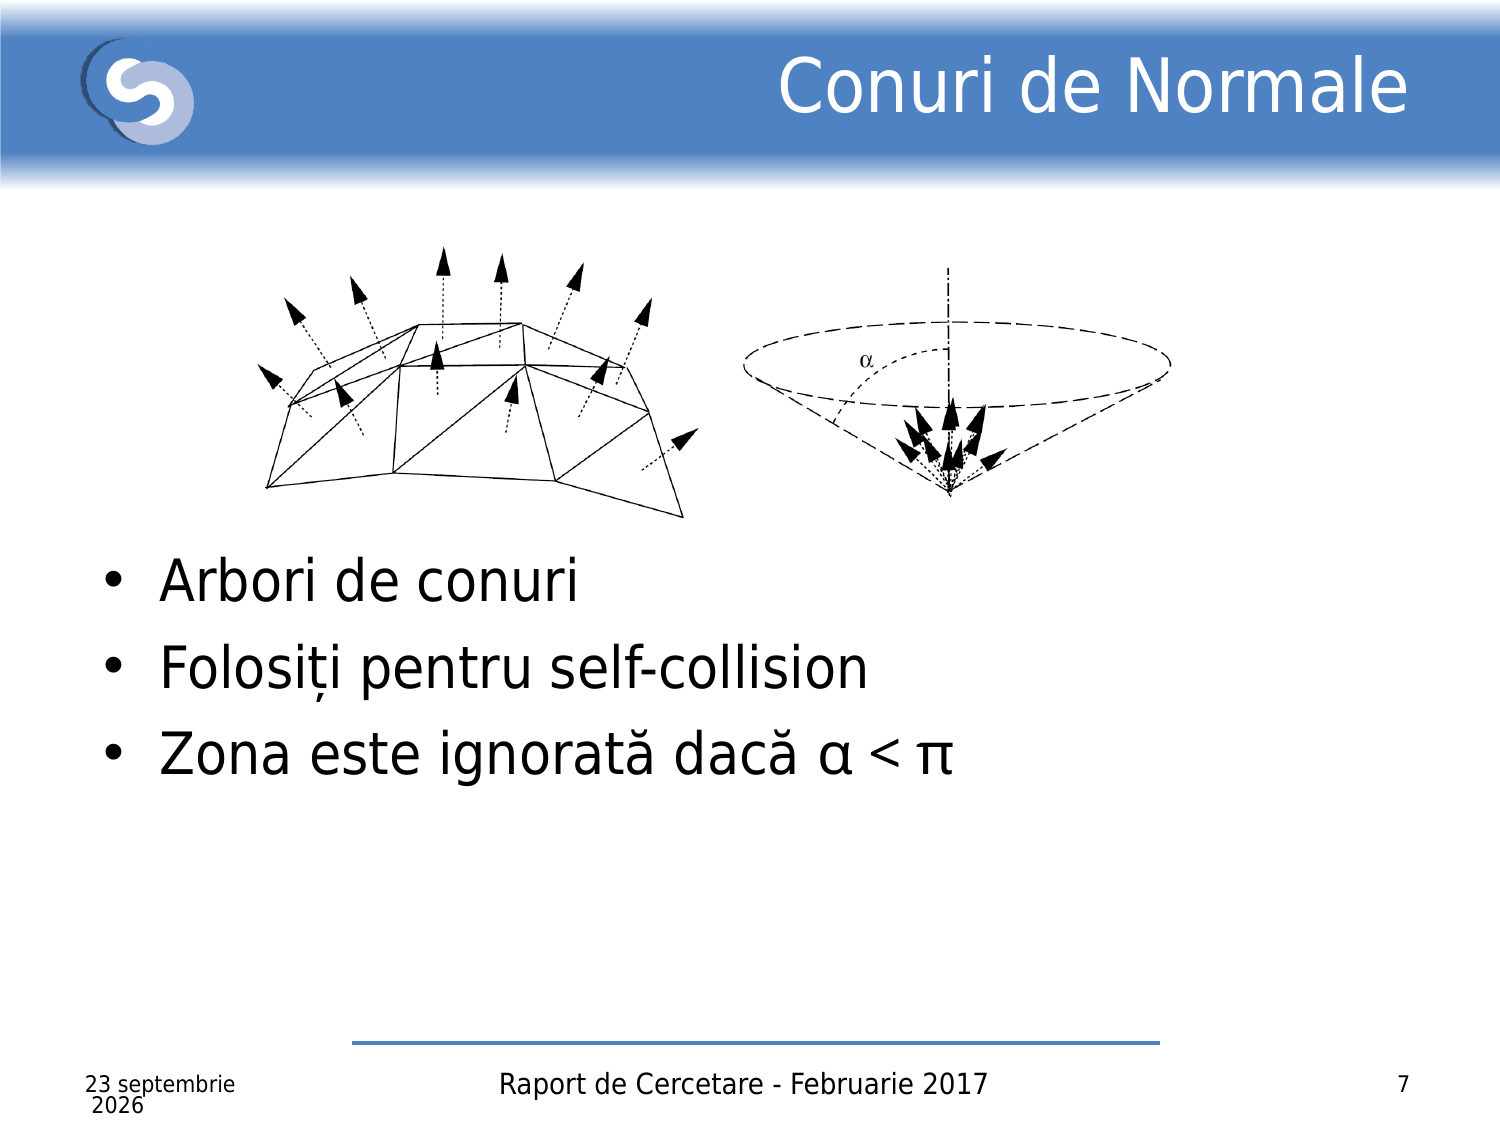

# Conuri de Normale
Arbori de conuri
Folosiți pentru self-collision
Zona este ignorată dacă α < π
Raport de Cercetare - Februarie 2017
7